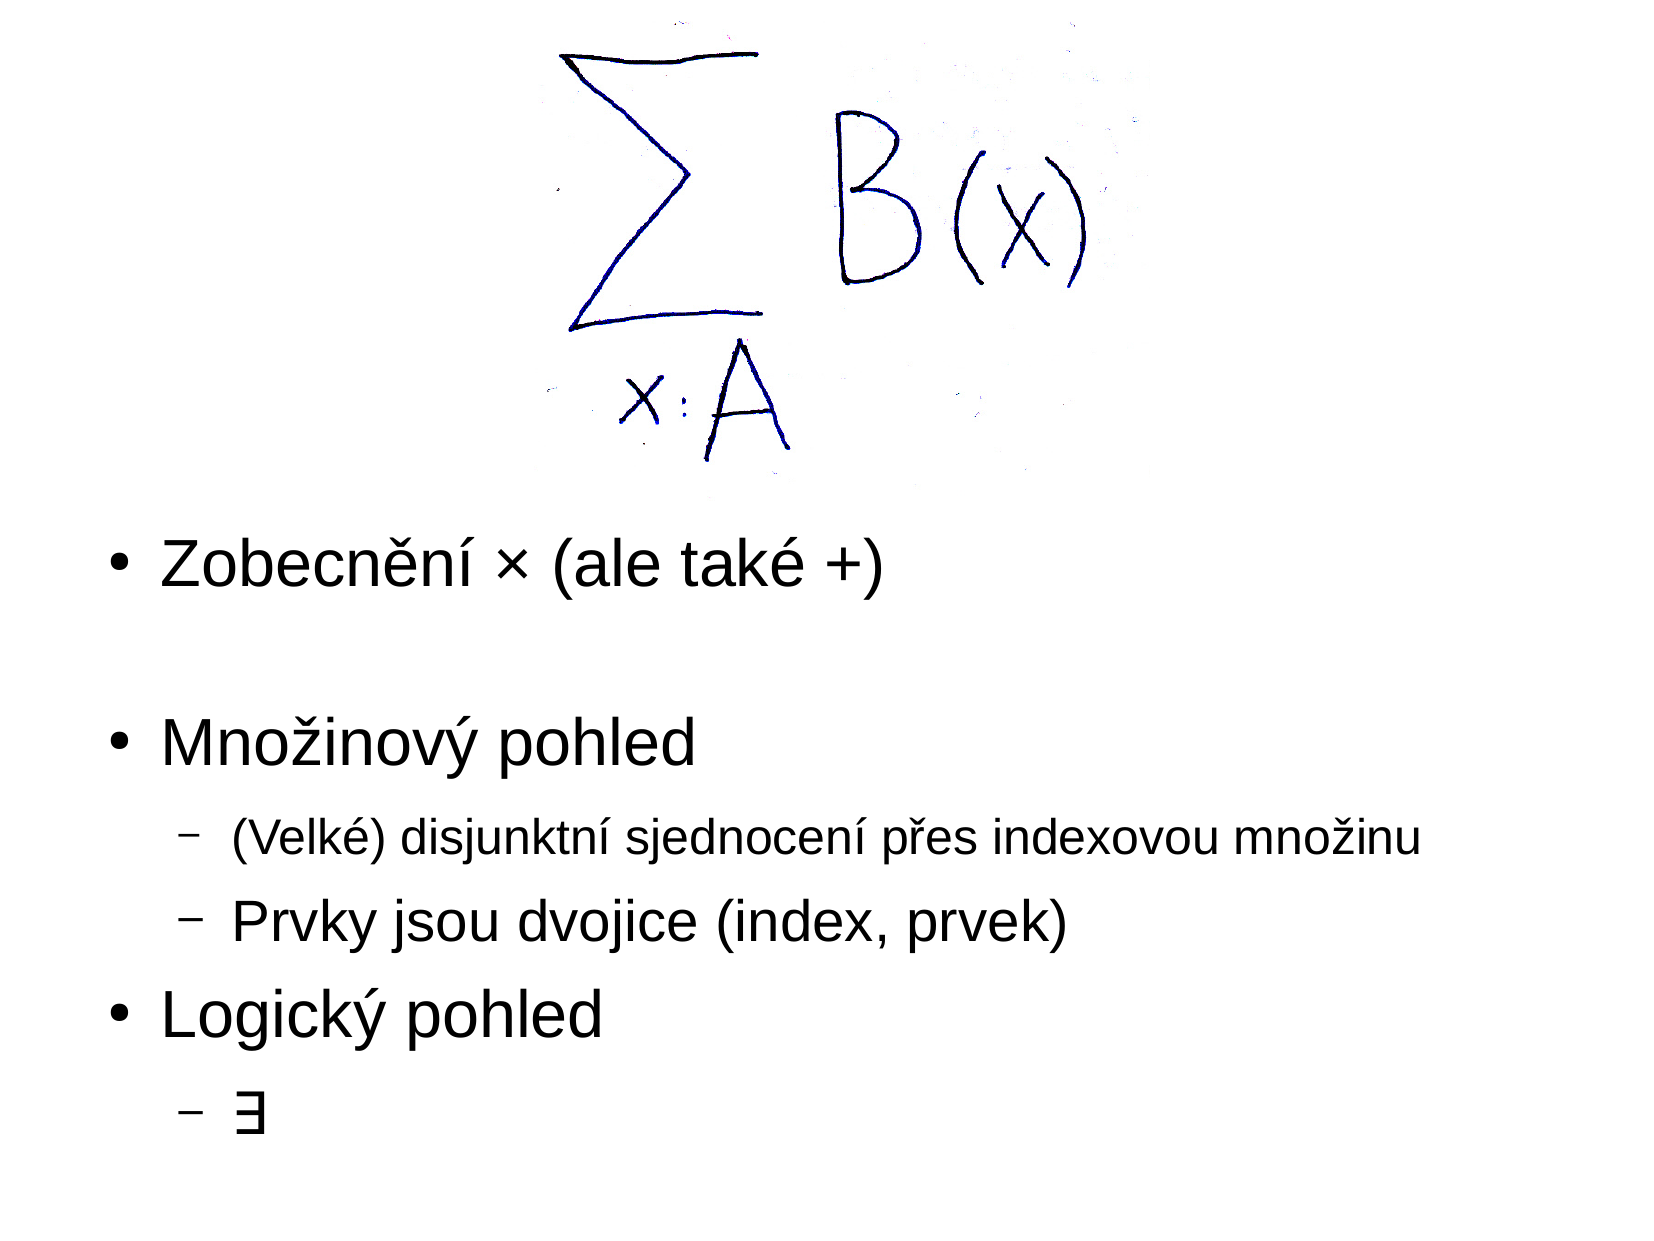

# Zobecnění × (ale také +)
Množinový pohled
(Velké) disjunktní sjednocení přes indexovou množinu
Prvky jsou dvojice (index, prvek)
Logický pohled
∃